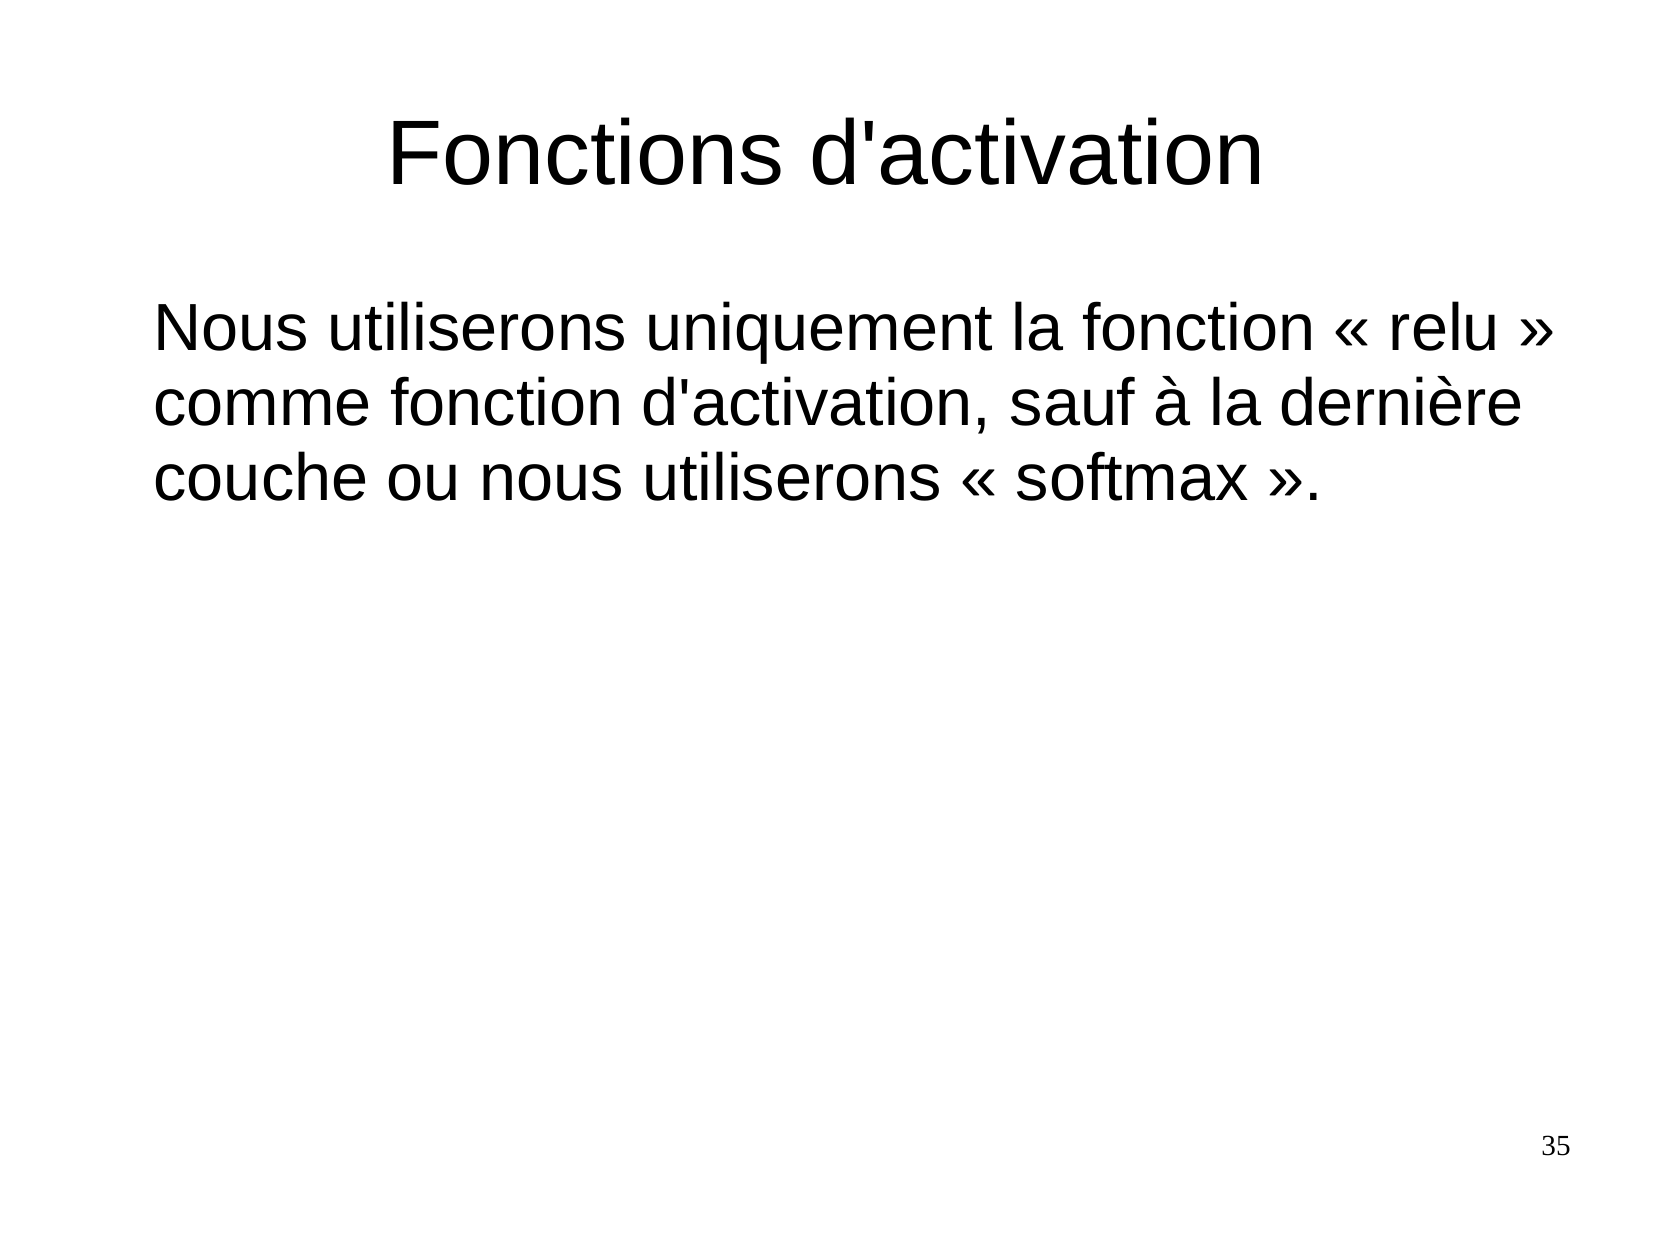

# Fonctions d'activation
Nous utiliserons uniquement la fonction « relu » comme fonction d'activation, sauf à la dernière couche ou nous utiliserons « softmax ».
35